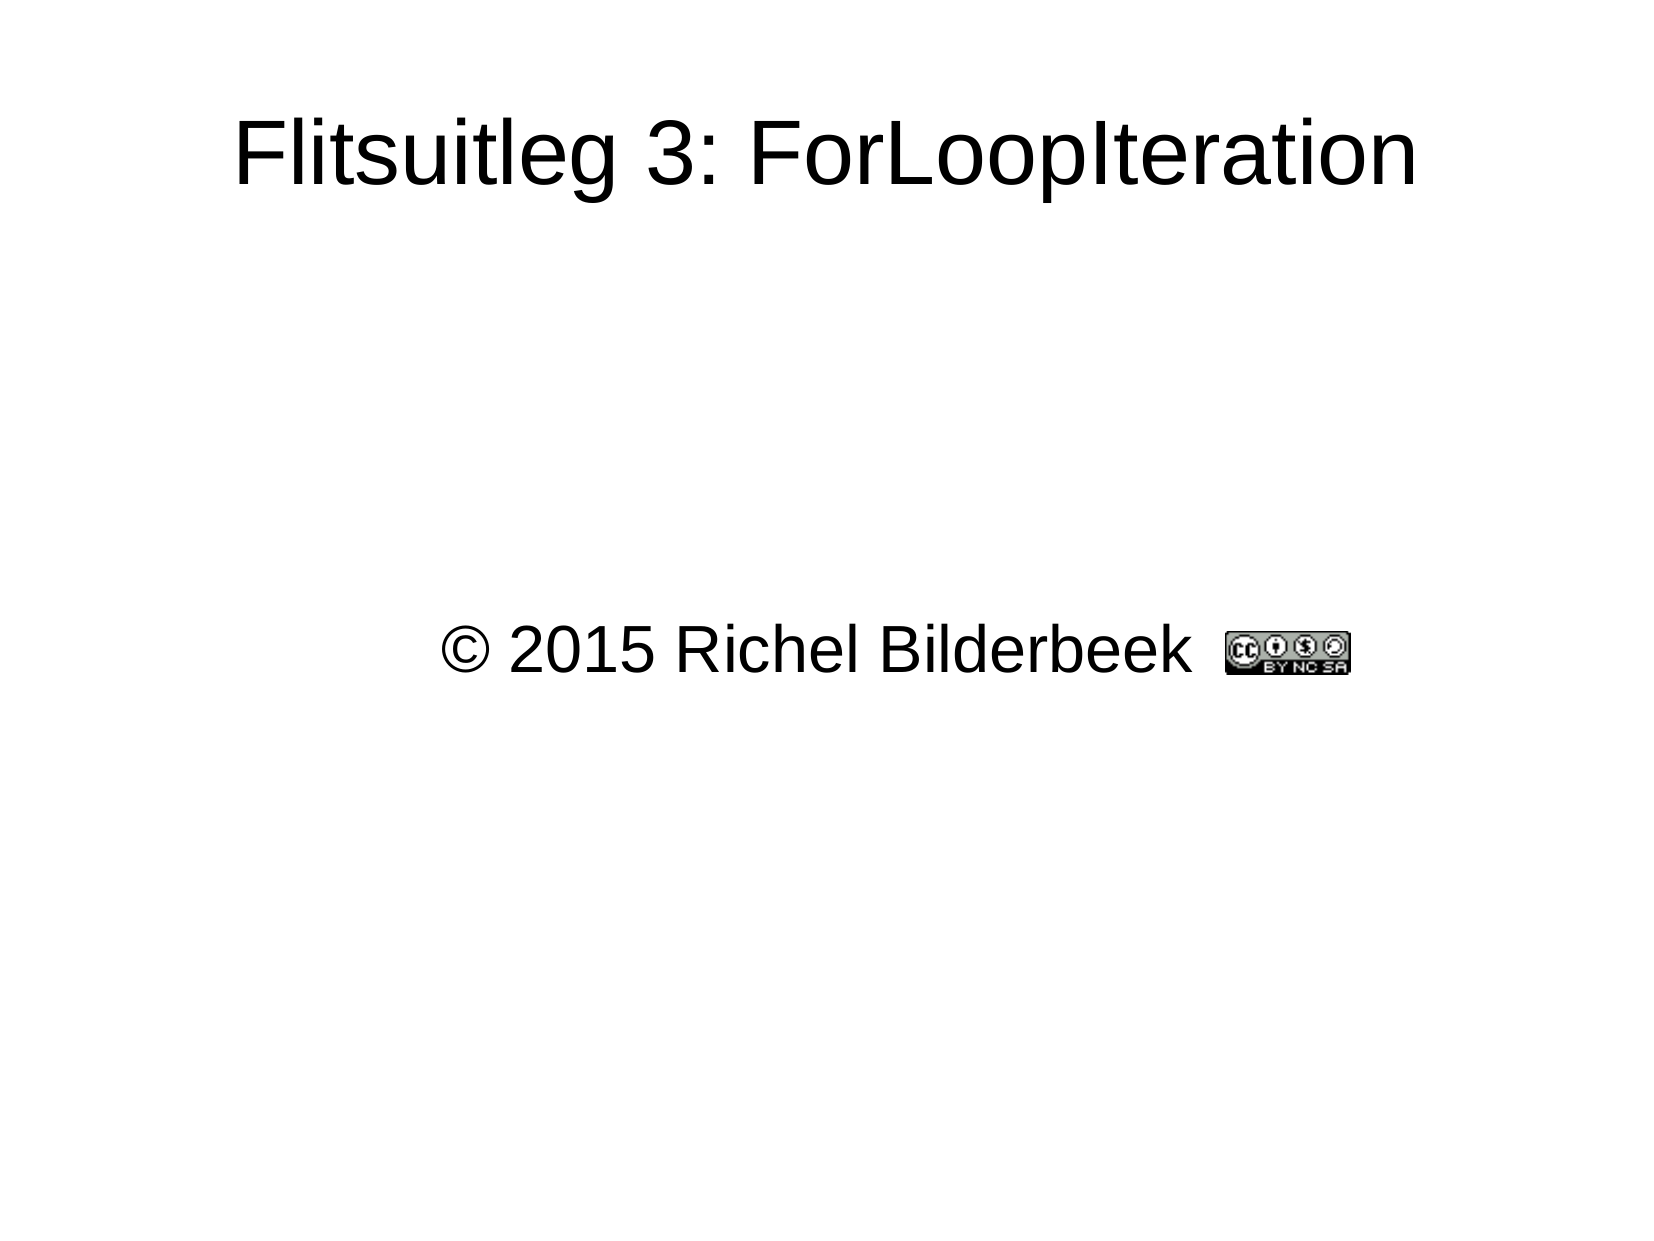

# Flitsuitleg 3: ForLoopIteration
© 2015 Richel Bilderbeek